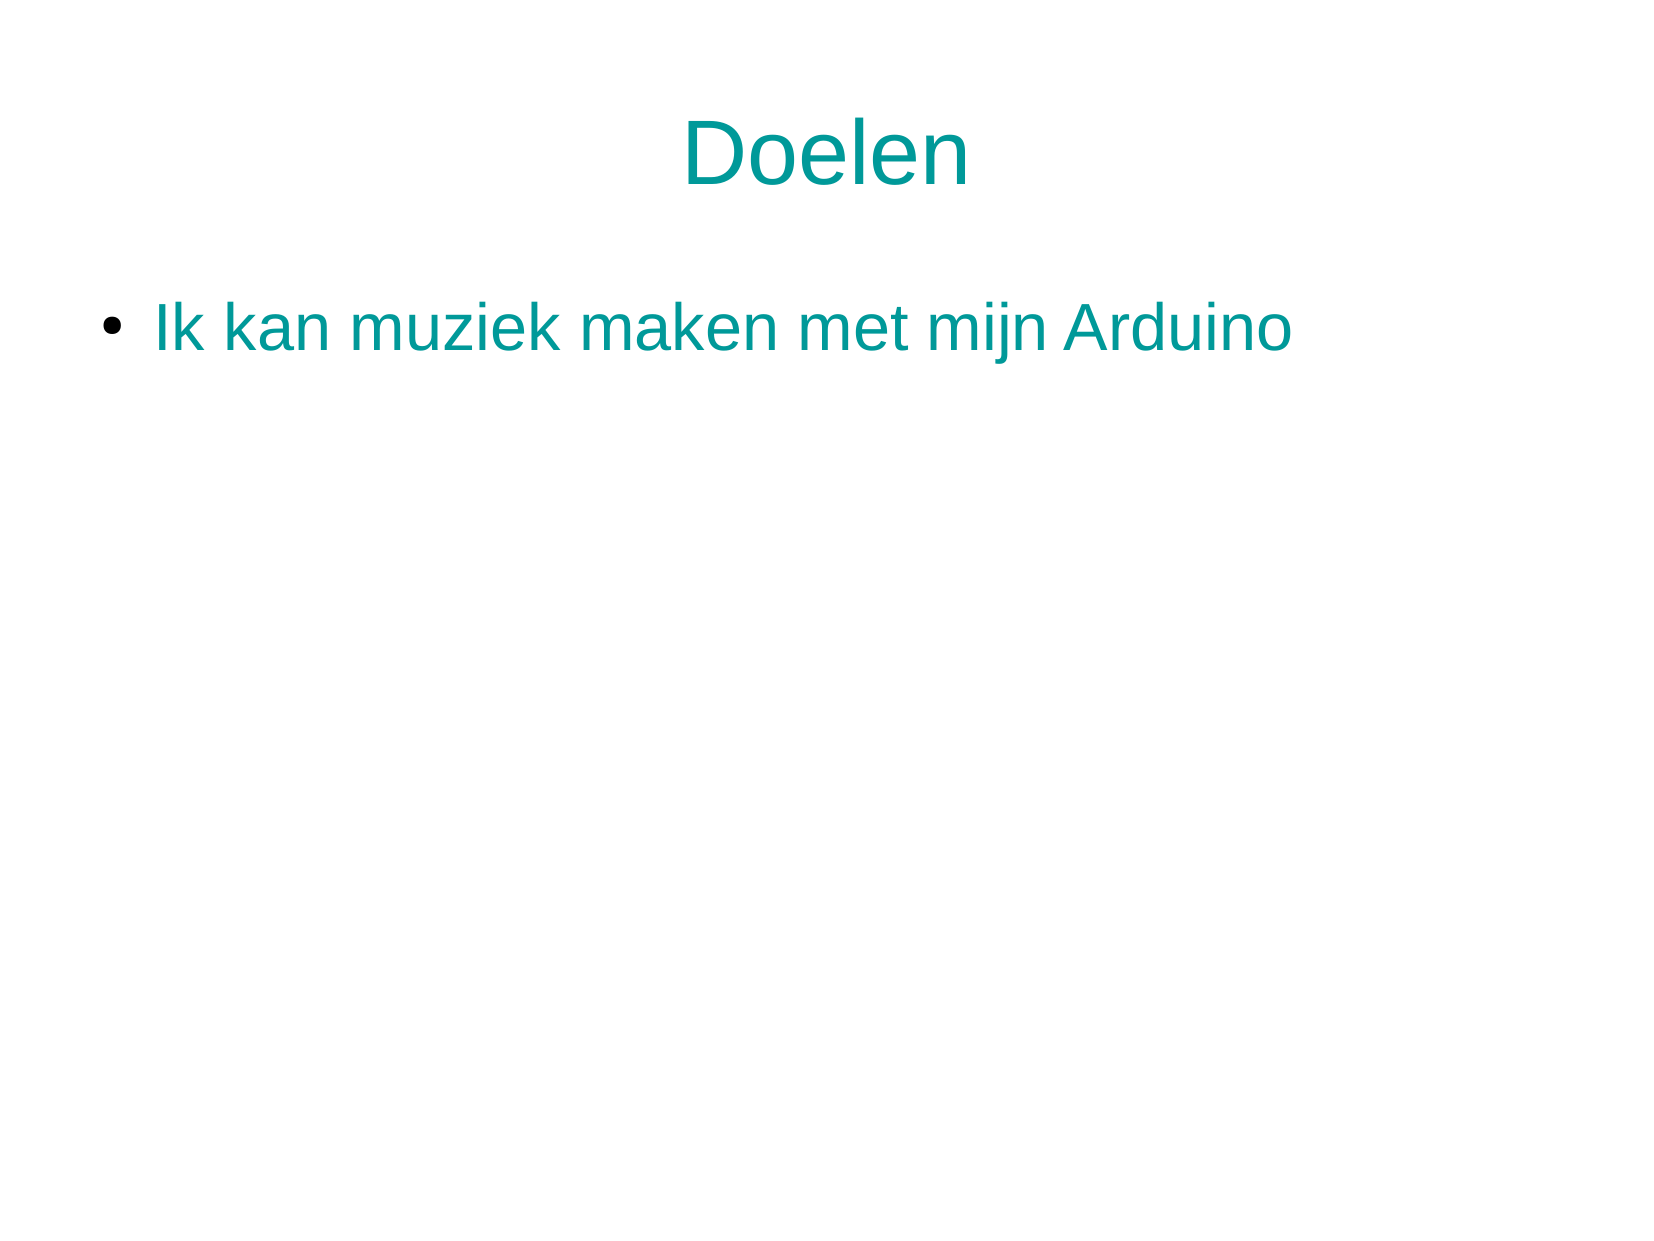

# Doelen
Ik kan muziek maken met mijn Arduino